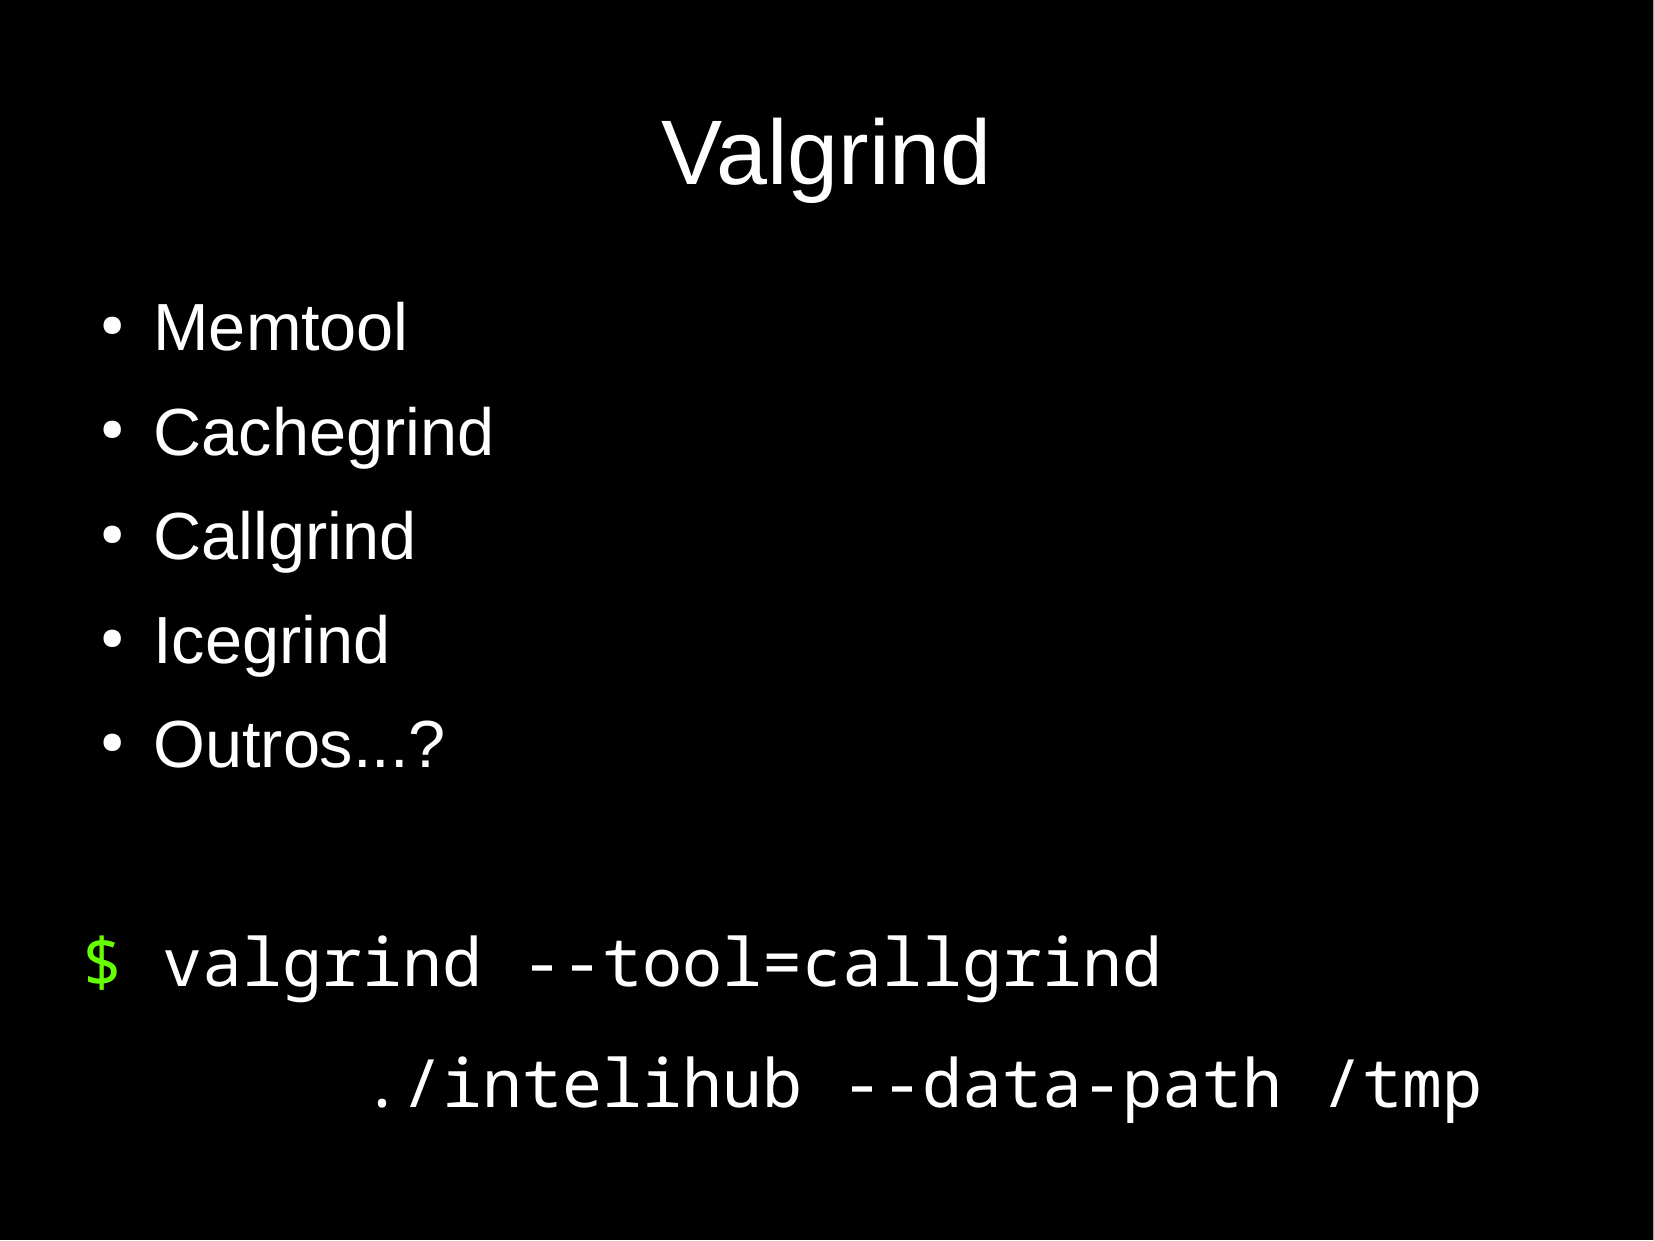

# Valgrind
Memtool
Cachegrind
Callgrind
Icegrind
Outros...?
$ valgrind --tool=callgrind
 ./intelihub --data-path /tmp